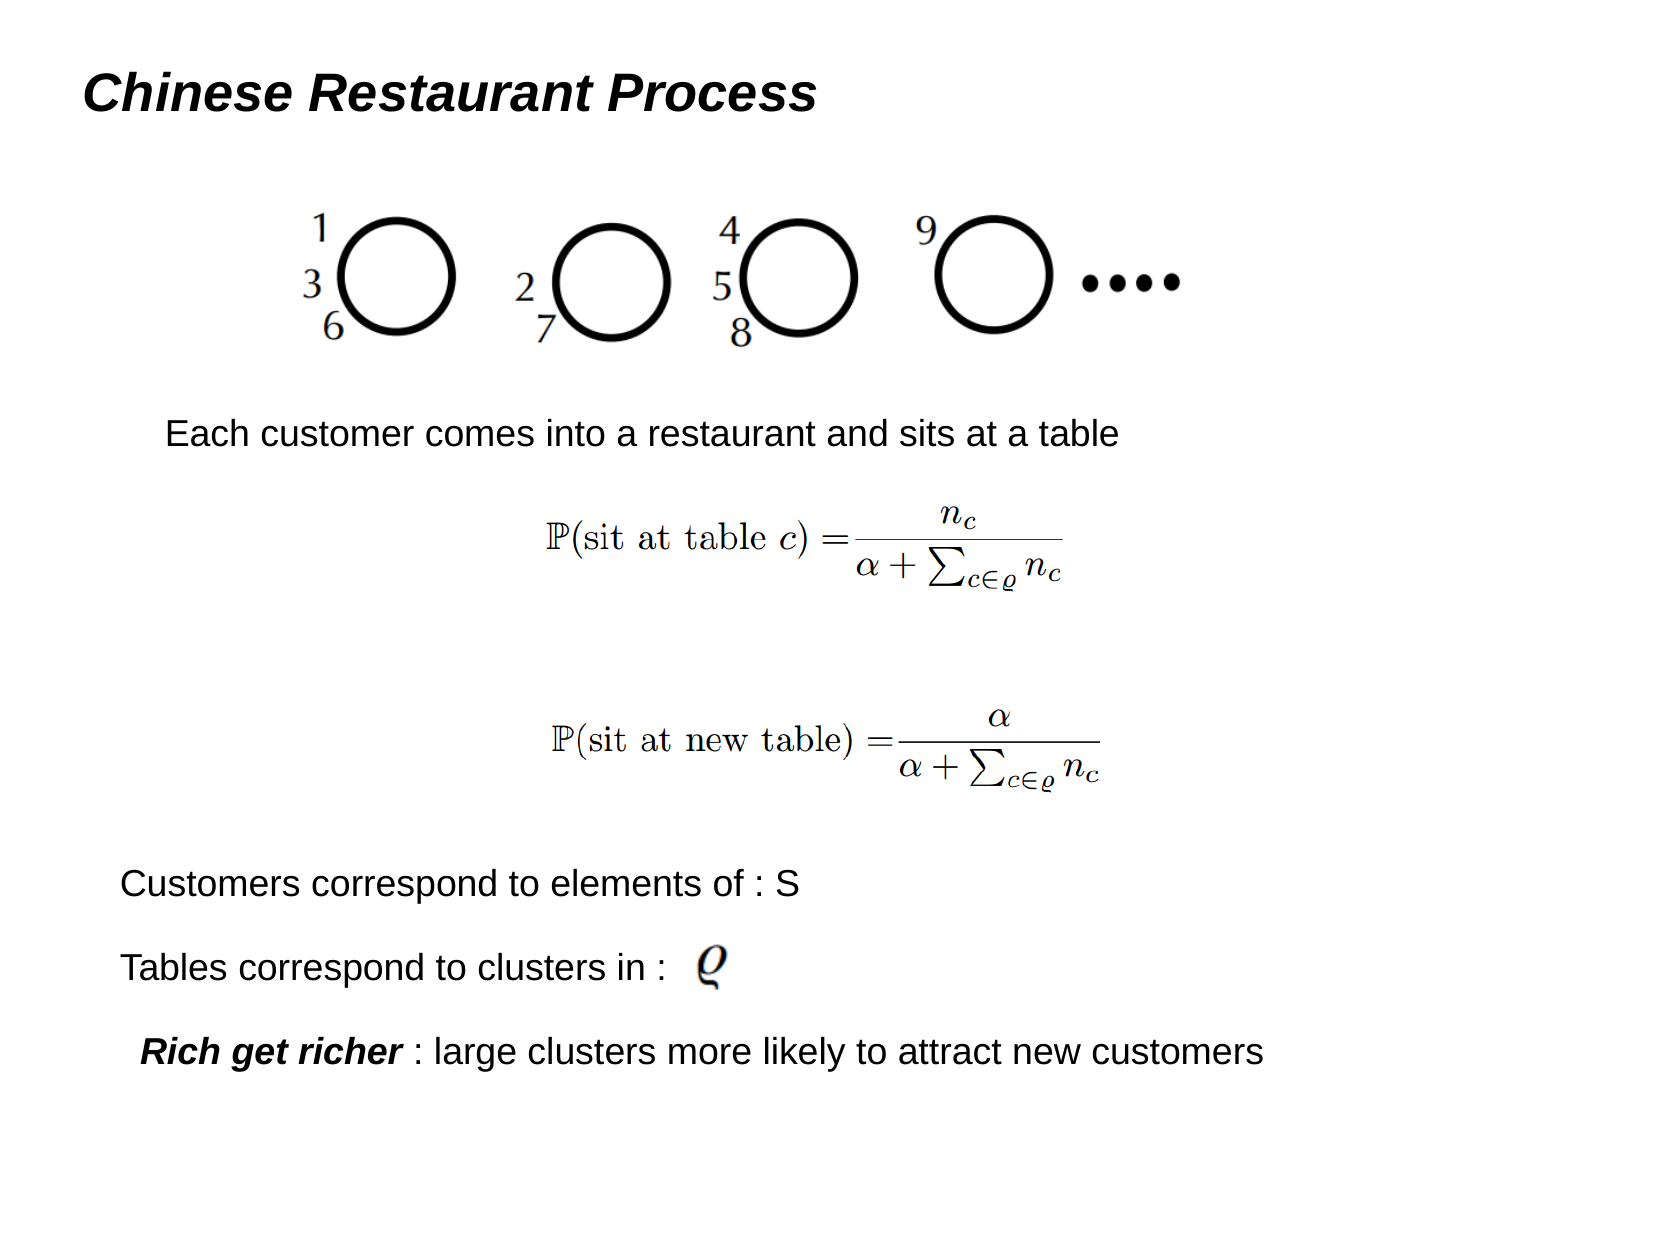

# Chinese Restaurant Process
Each customer comes into a restaurant and sits at a table
Customers correspond to elements of : S
Tables correspond to clusters in :
Rich get richer : large clusters more likely to attract new customers